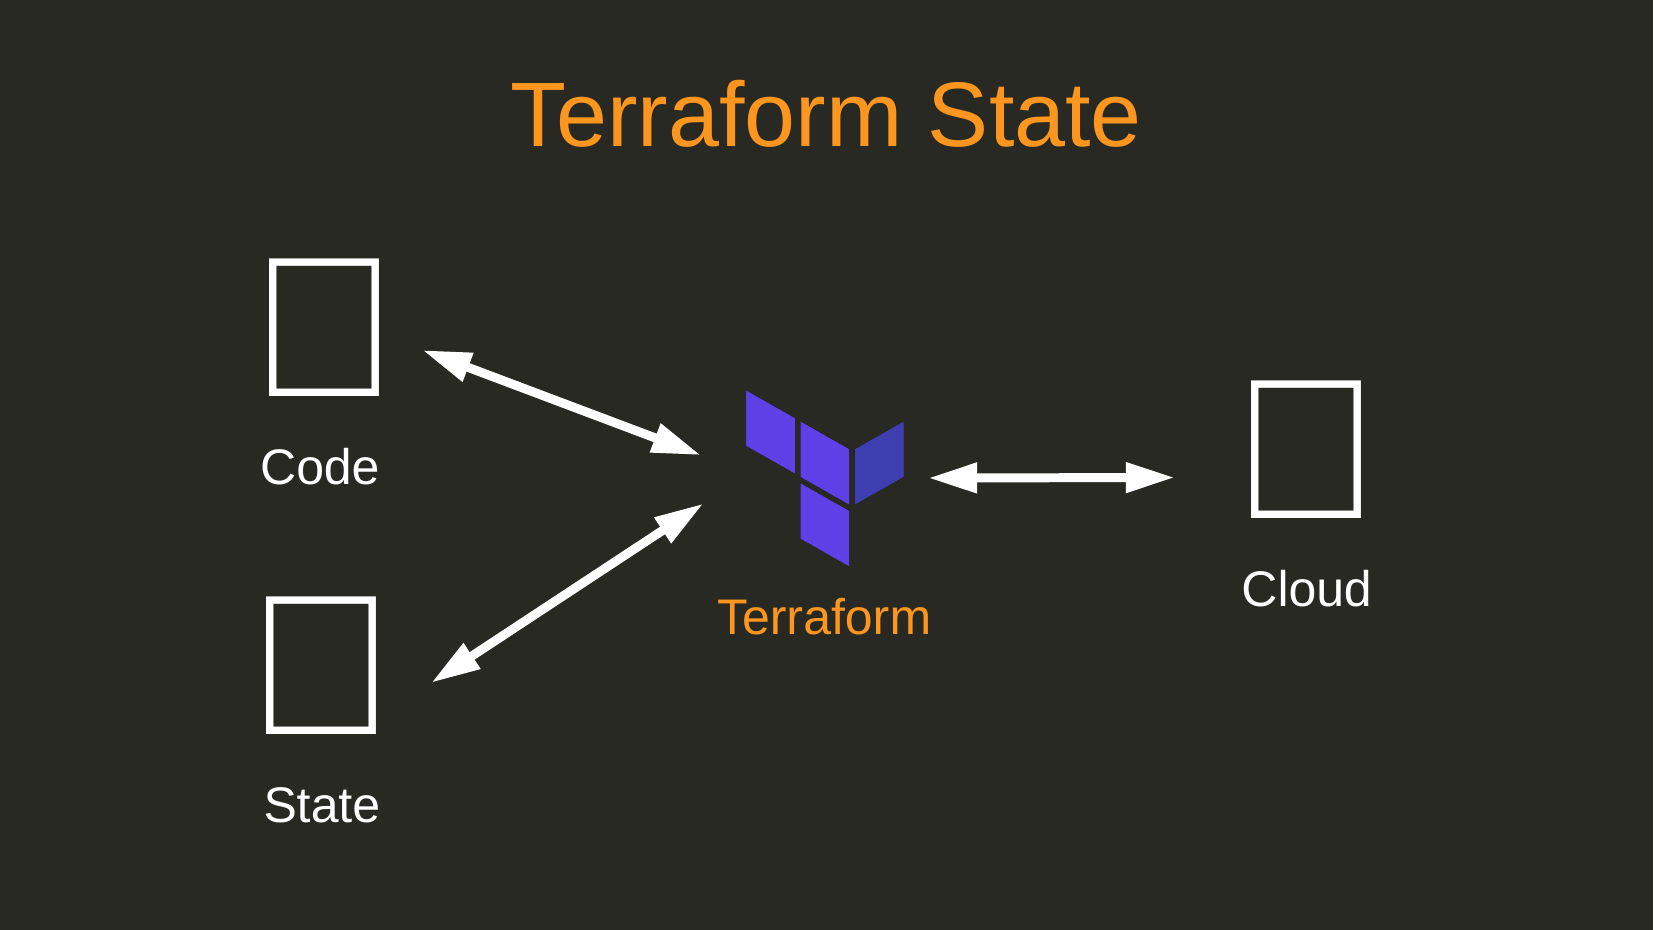

# Terraform State

Code

Cloud
Terraform

State